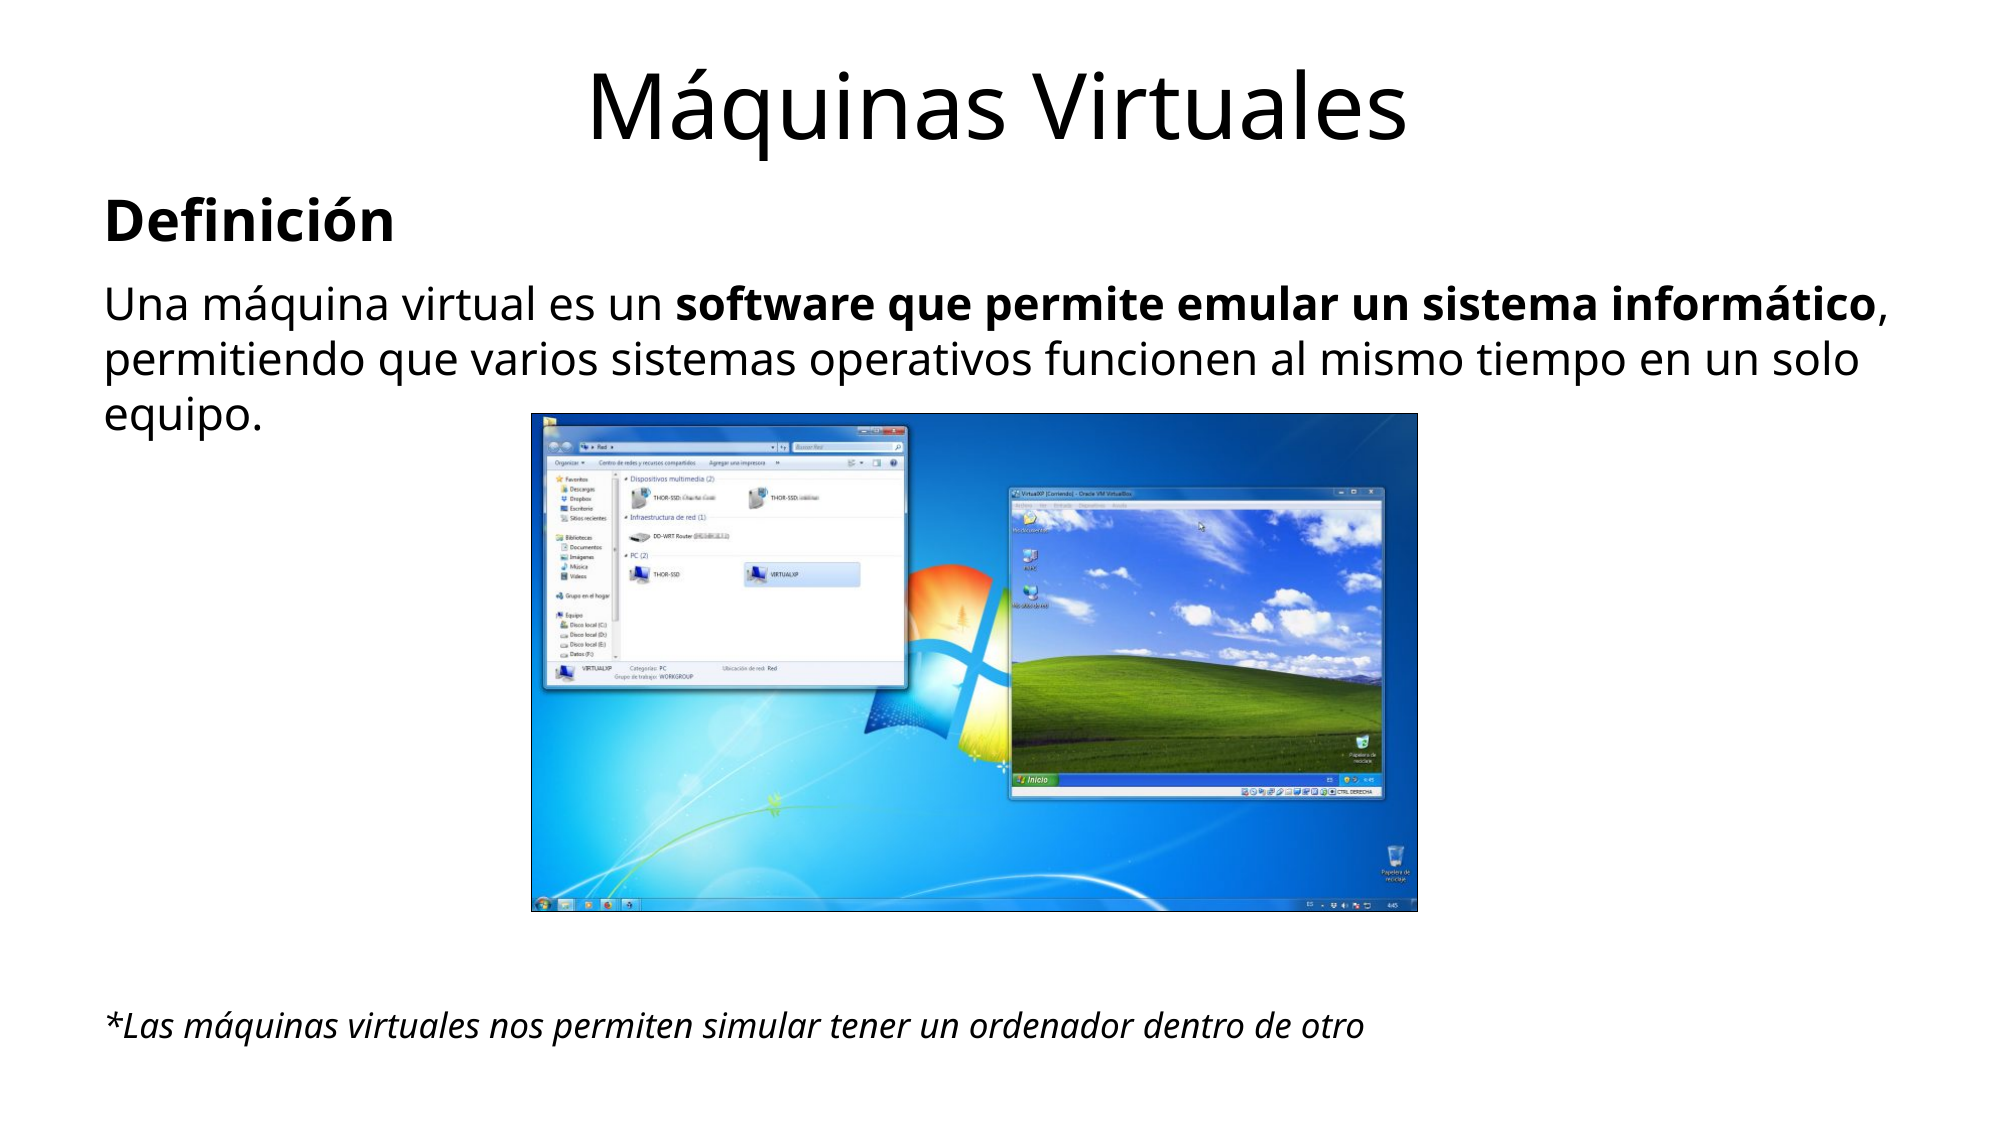

Máquinas Virtuales
# Definición
Una máquina virtual es un software que permite emular un sistema informático, permitiendo que varios sistemas operativos funcionen al mismo tiempo en un solo equipo.
*Las máquinas virtuales nos permiten simular tener un ordenador dentro de otro